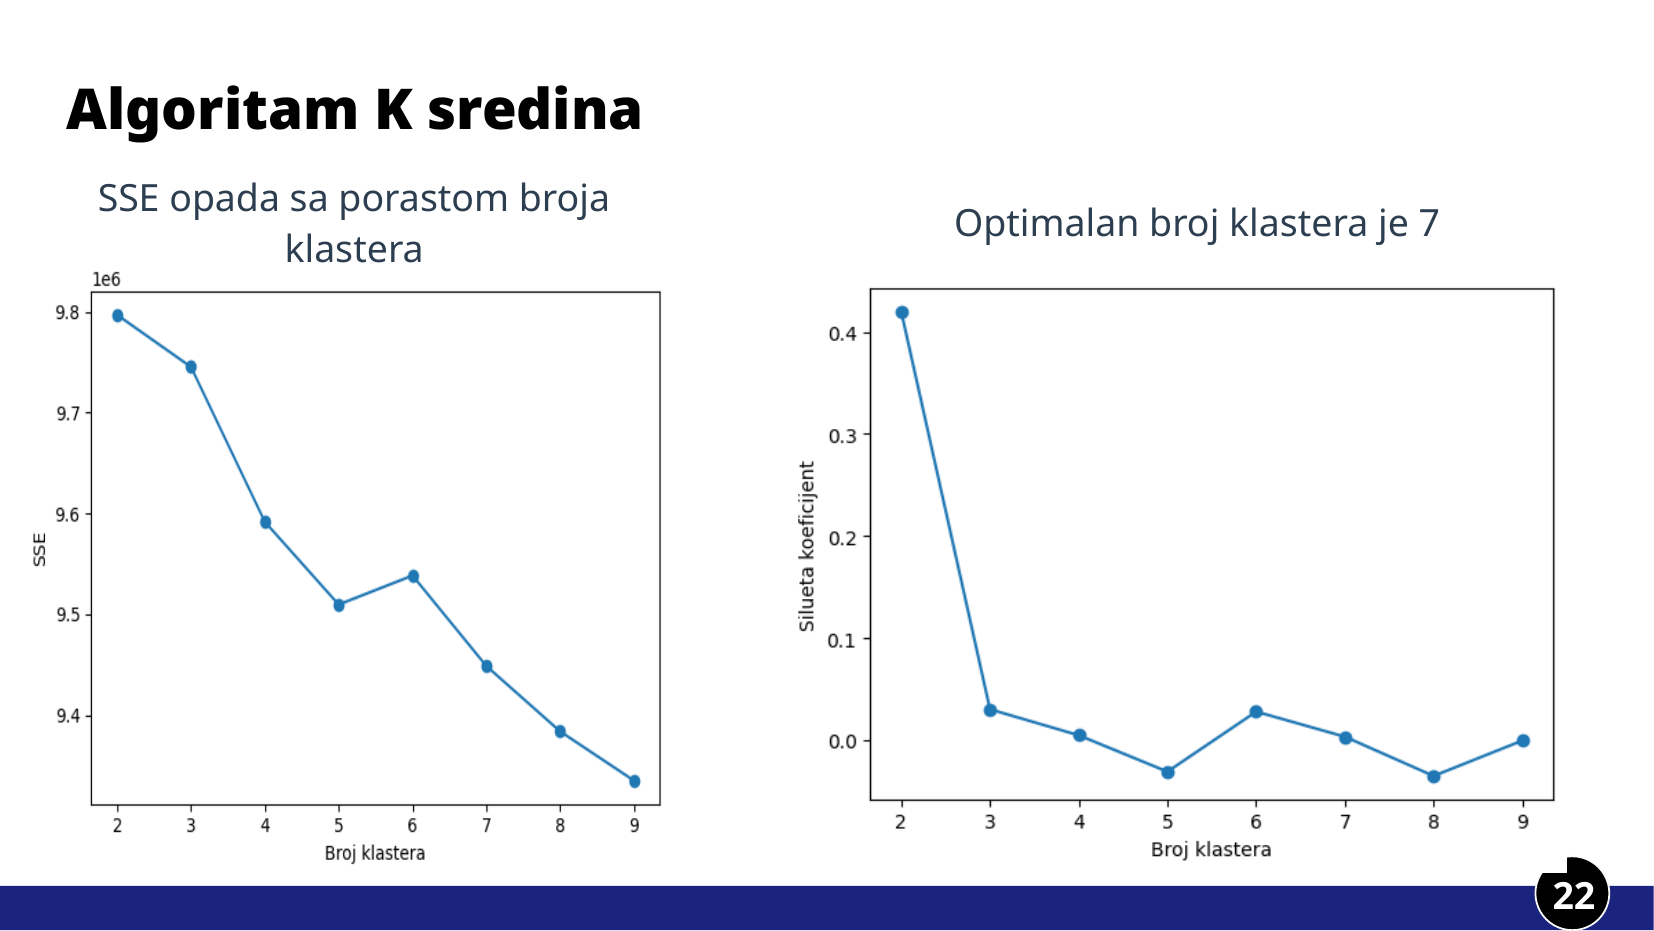

# Algoritam K sredina
SSE opada sa porastom broja klastera
Optimalan broj klastera je 7